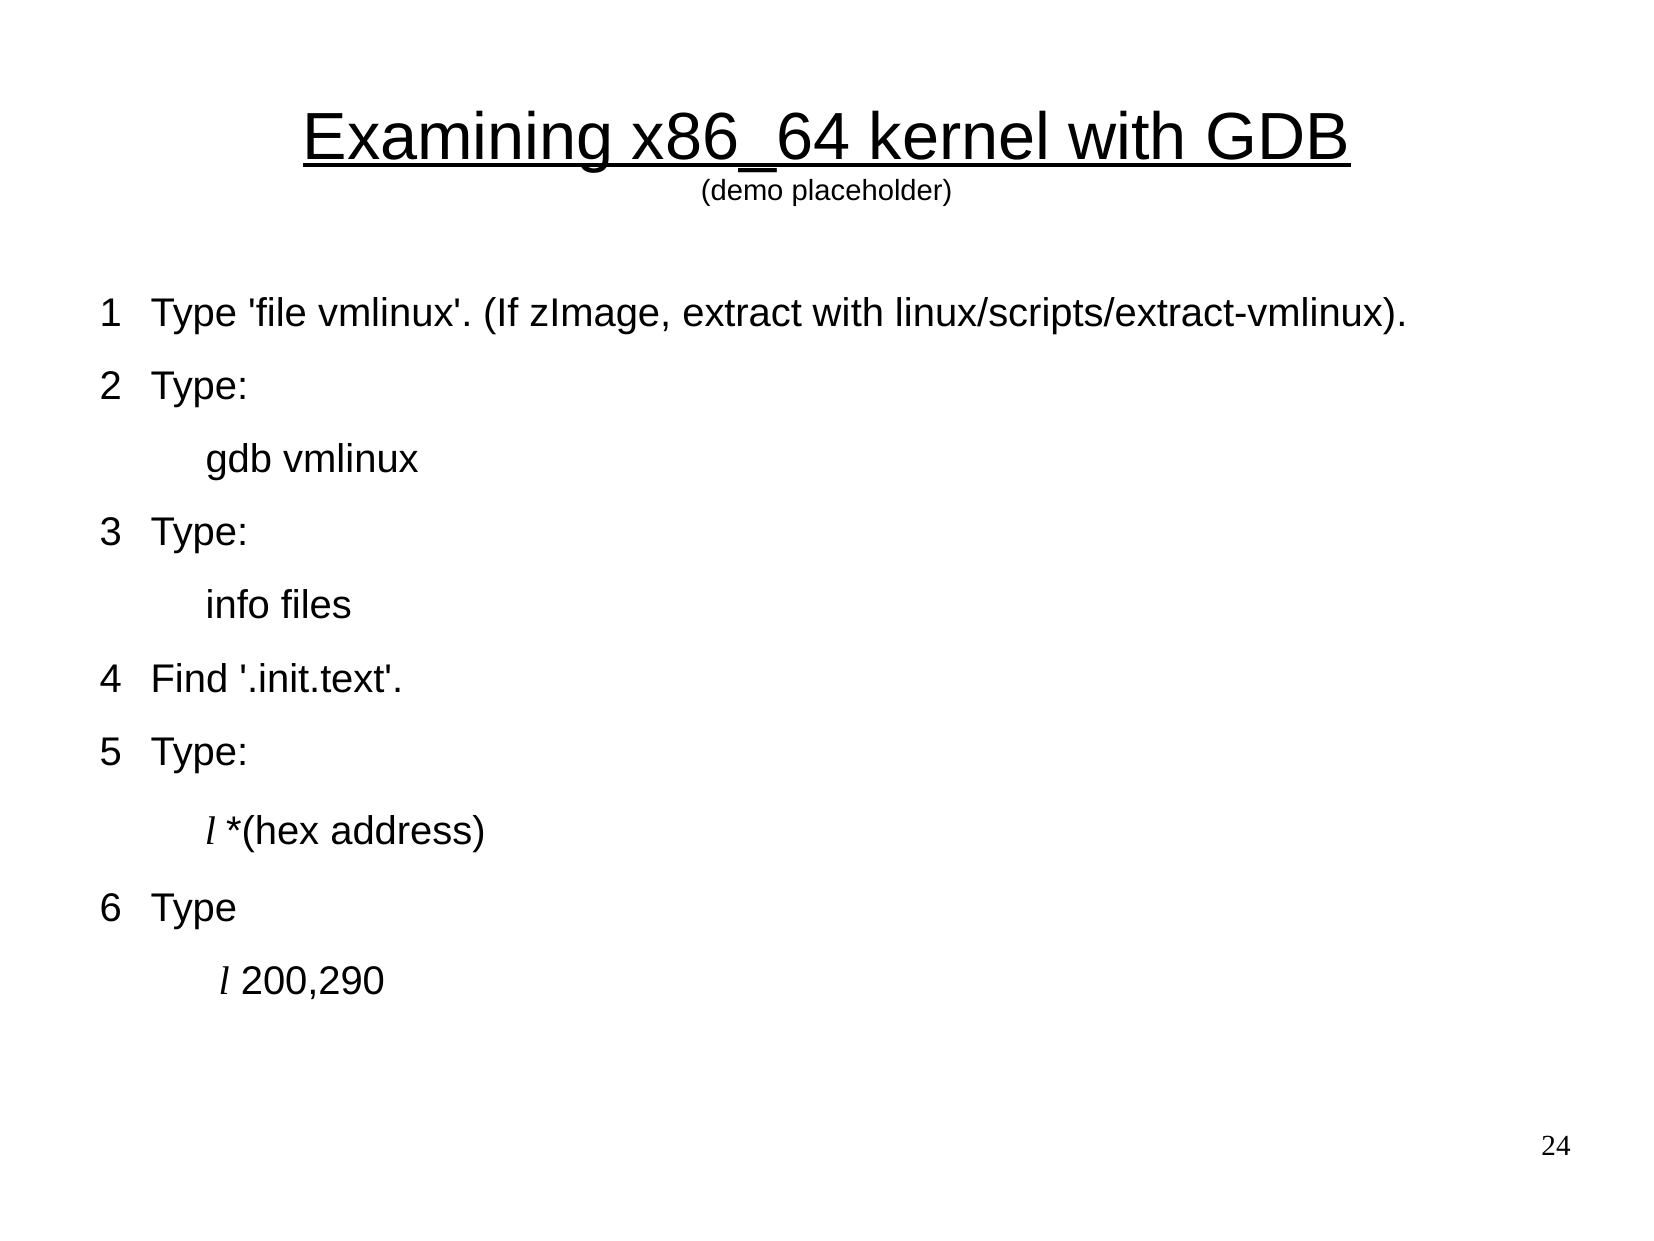

# Examining x86_64 kernel with GDB (demo placeholder)
Type 'file vmlinux'. (If zImage, extract with linux/scripts/extract-vmlinux).
Type:
 gdb vmlinux
Type:
 info files
Find '.init.text'.
Type:
 l *(hex address)
Type
l 200,290
24